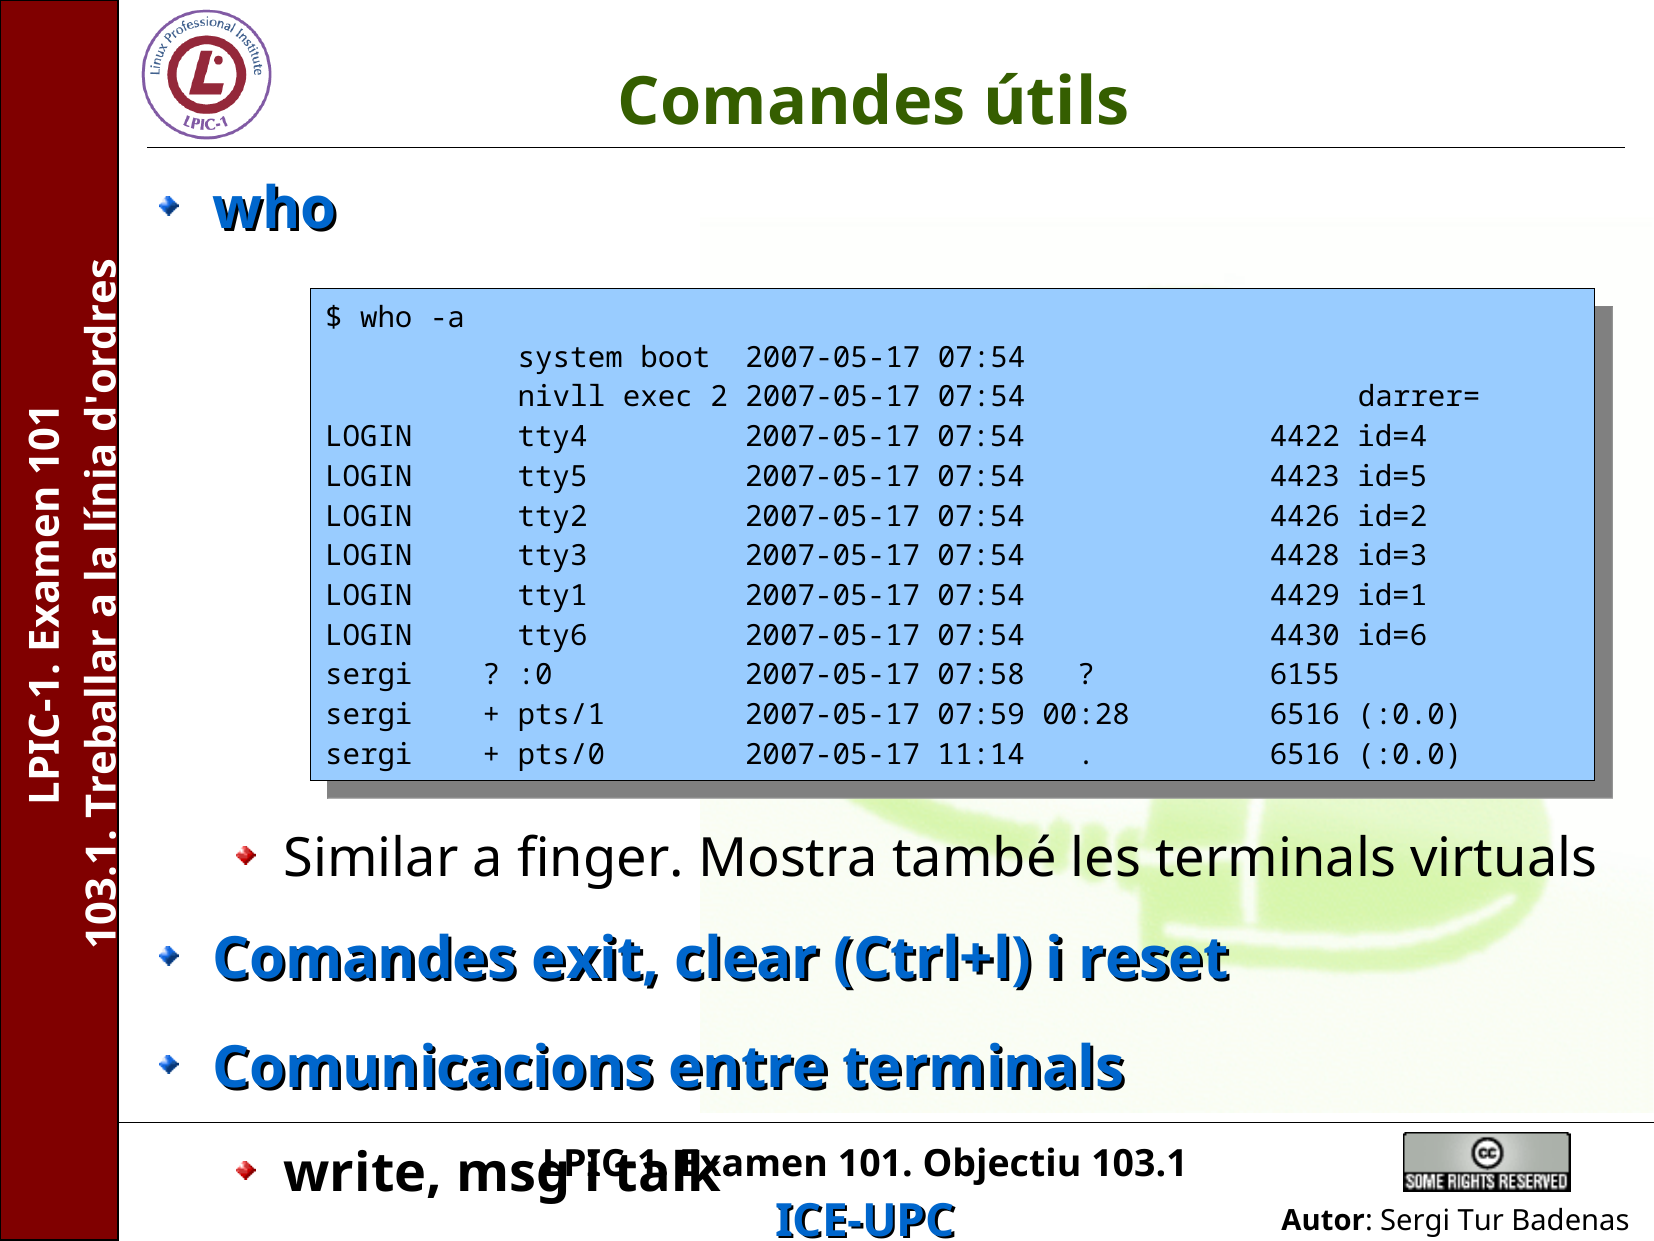

# Comandes útils
who
Similar a finger. Mostra també les terminals virtuals
Comandes exit, clear (Ctrl+l) i reset
Comunicacions entre terminals
write, msg i talk
$ who -a
 system boot 2007-05-17 07:54
 nivll exec 2 2007-05-17 07:54 darrer=
LOGIN tty4 2007-05-17 07:54 4422 id=4
LOGIN tty5 2007-05-17 07:54 4423 id=5
LOGIN tty2 2007-05-17 07:54 4426 id=2
LOGIN tty3 2007-05-17 07:54 4428 id=3
LOGIN tty1 2007-05-17 07:54 4429 id=1
LOGIN tty6 2007-05-17 07:54 4430 id=6
sergi ? :0 2007-05-17 07:58 ? 6155
sergi + pts/1 2007-05-17 07:59 00:28 6516 (:0.0)
sergi + pts/0 2007-05-17 11:14 . 6516 (:0.0)